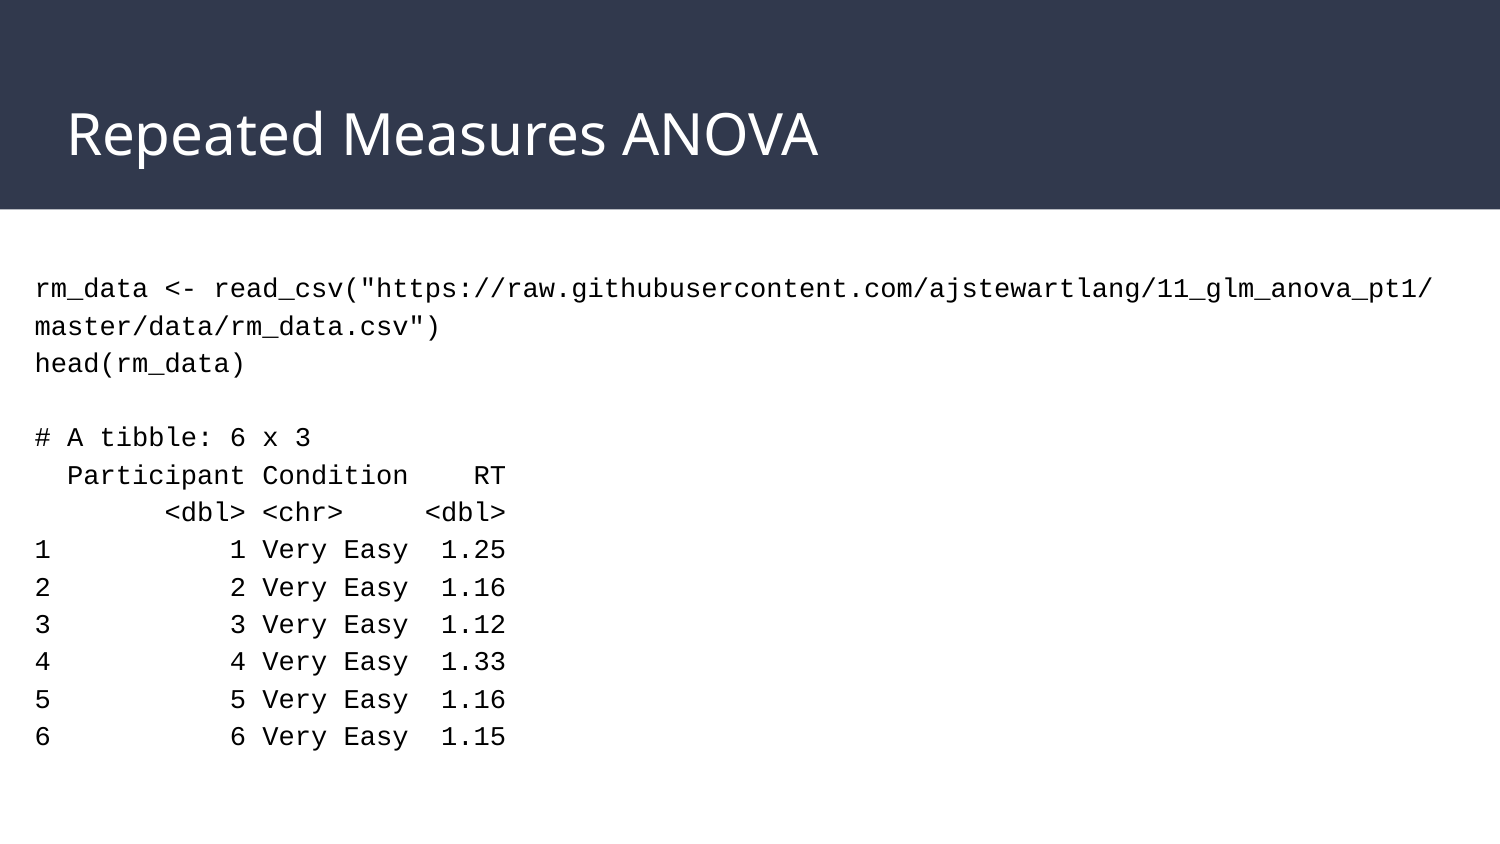

# Repeated Measures ANOVA
rm_data <- read_csv("https://raw.githubusercontent.com/ajstewartlang/11_glm_anova_pt1/master/data/rm_data.csv")
head(rm_data)
# A tibble: 6 x 3
 Participant Condition RT
 <dbl> <chr> <dbl>
1 1 Very Easy 1.25
2 2 Very Easy 1.16
3 3 Very Easy 1.12
4 4 Very Easy 1.33
5 5 Very Easy 1.16
6 6 Very Easy 1.15